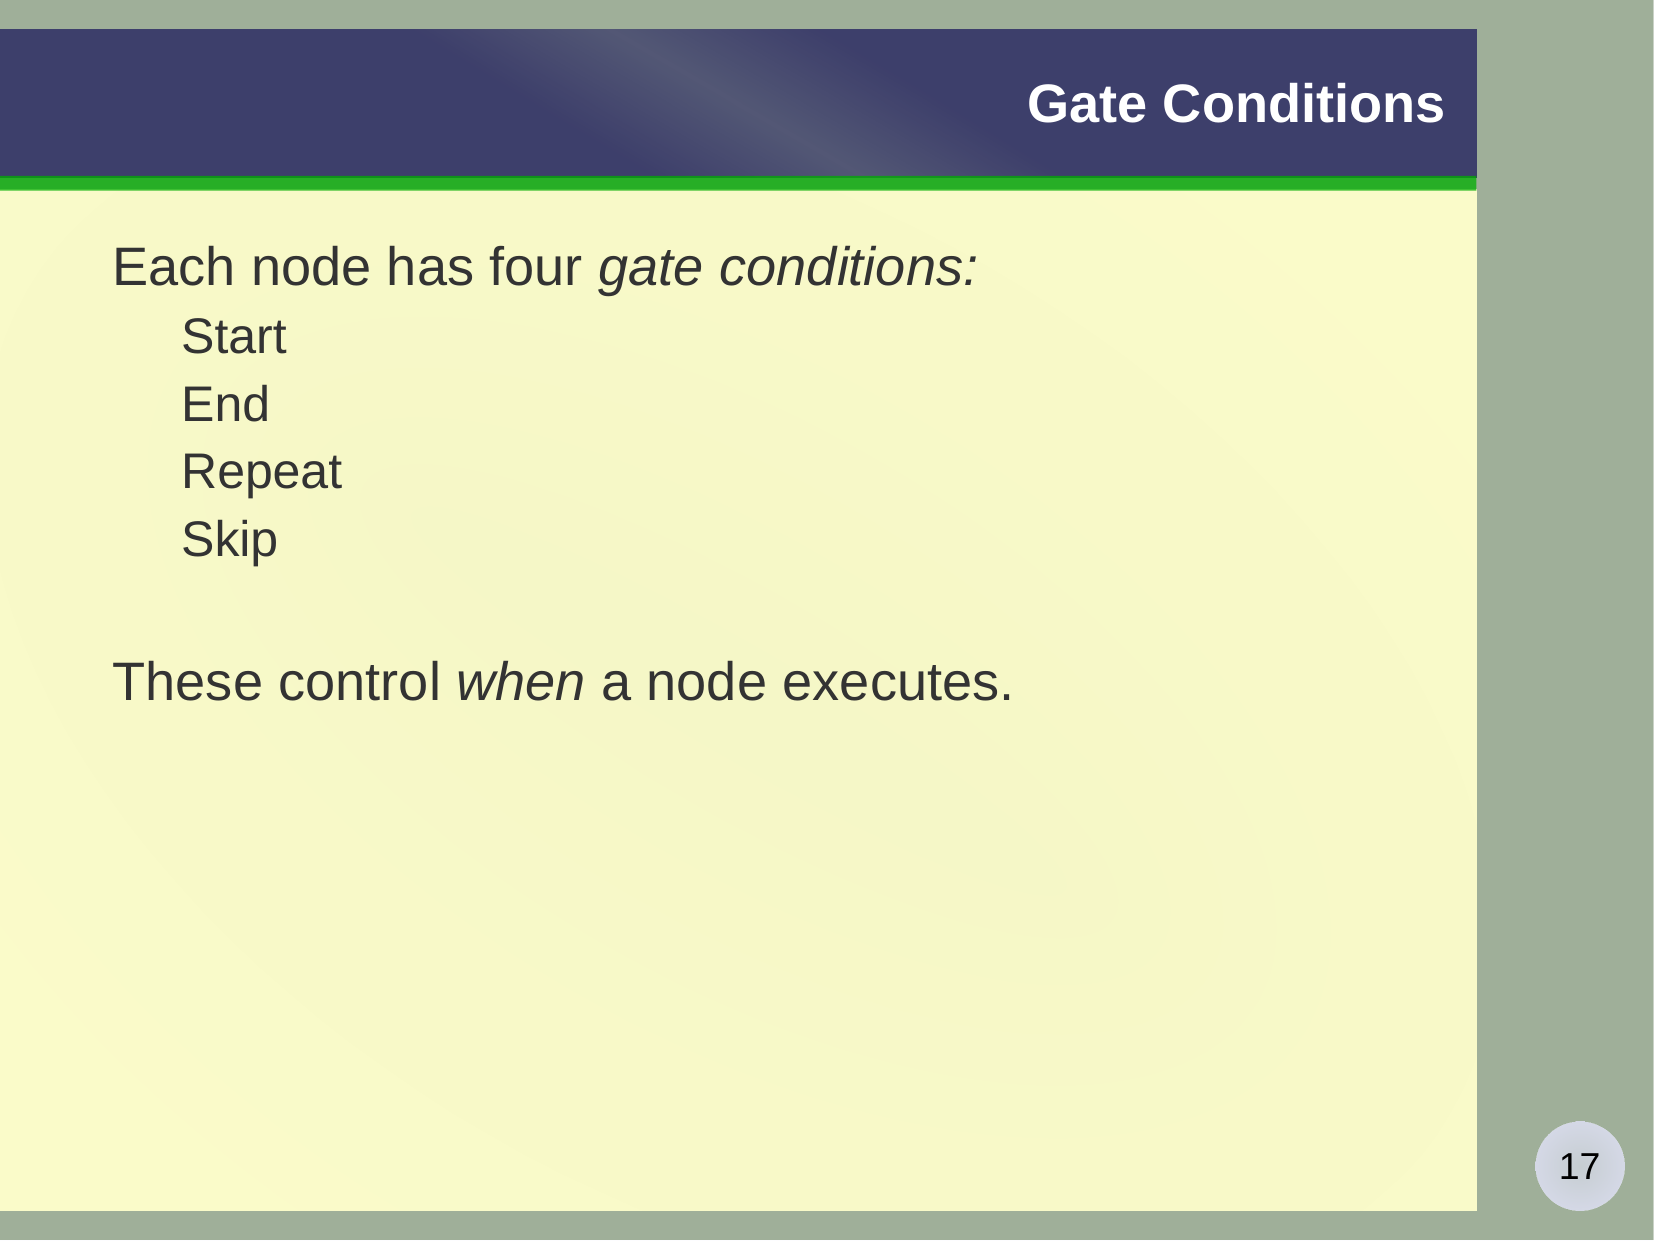

# Gate Conditions
Each node has four gate conditions:
Start
End
Repeat
Skip
These control when a node executes.